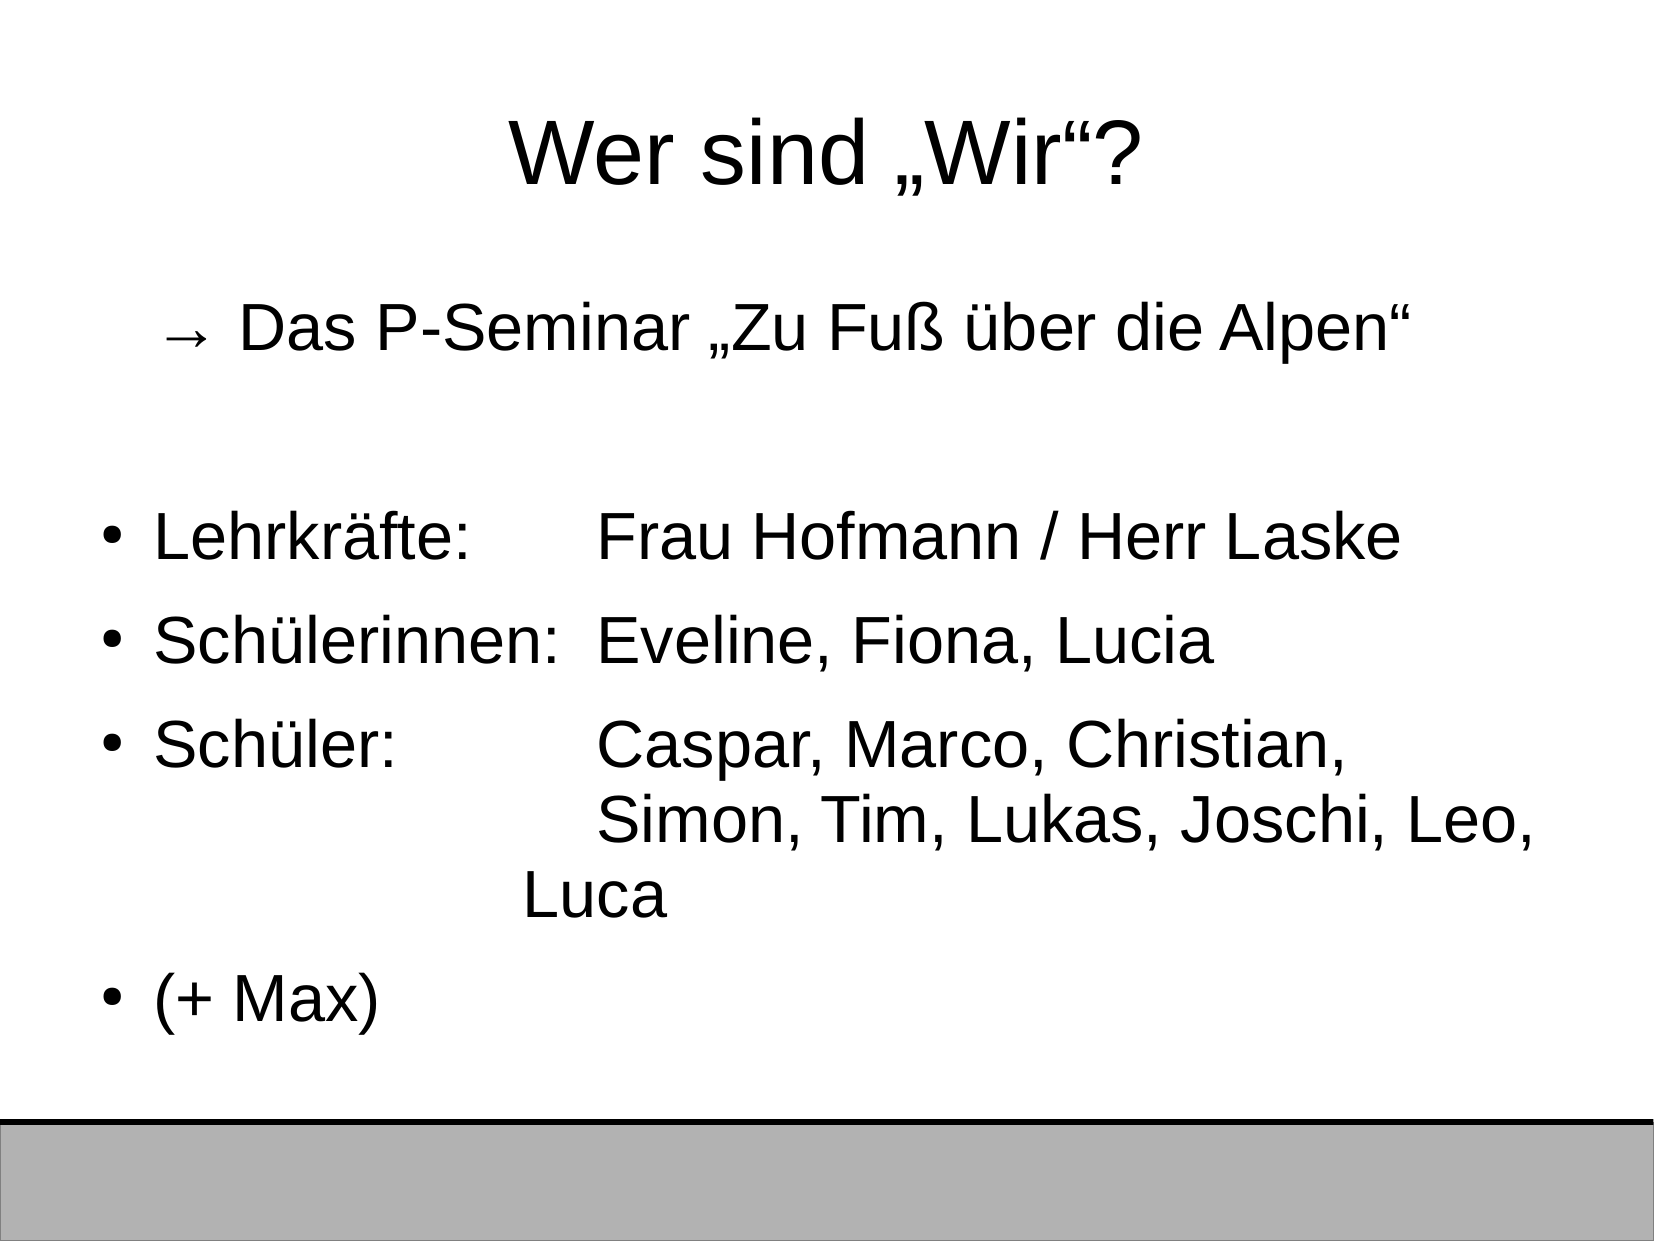

Wer sind „Wir“?
# → Das P-Seminar „Zu Fuß über die Alpen“
Lehrkräfte:		Frau Hofmann / Herr Laske
Schülerinnen:	Eveline, Fiona, Lucia
Schüler:			Caspar, Marco, Christian, 									Simon, Tim, Lukas, Joschi, Leo, 						Luca
(+ Max)